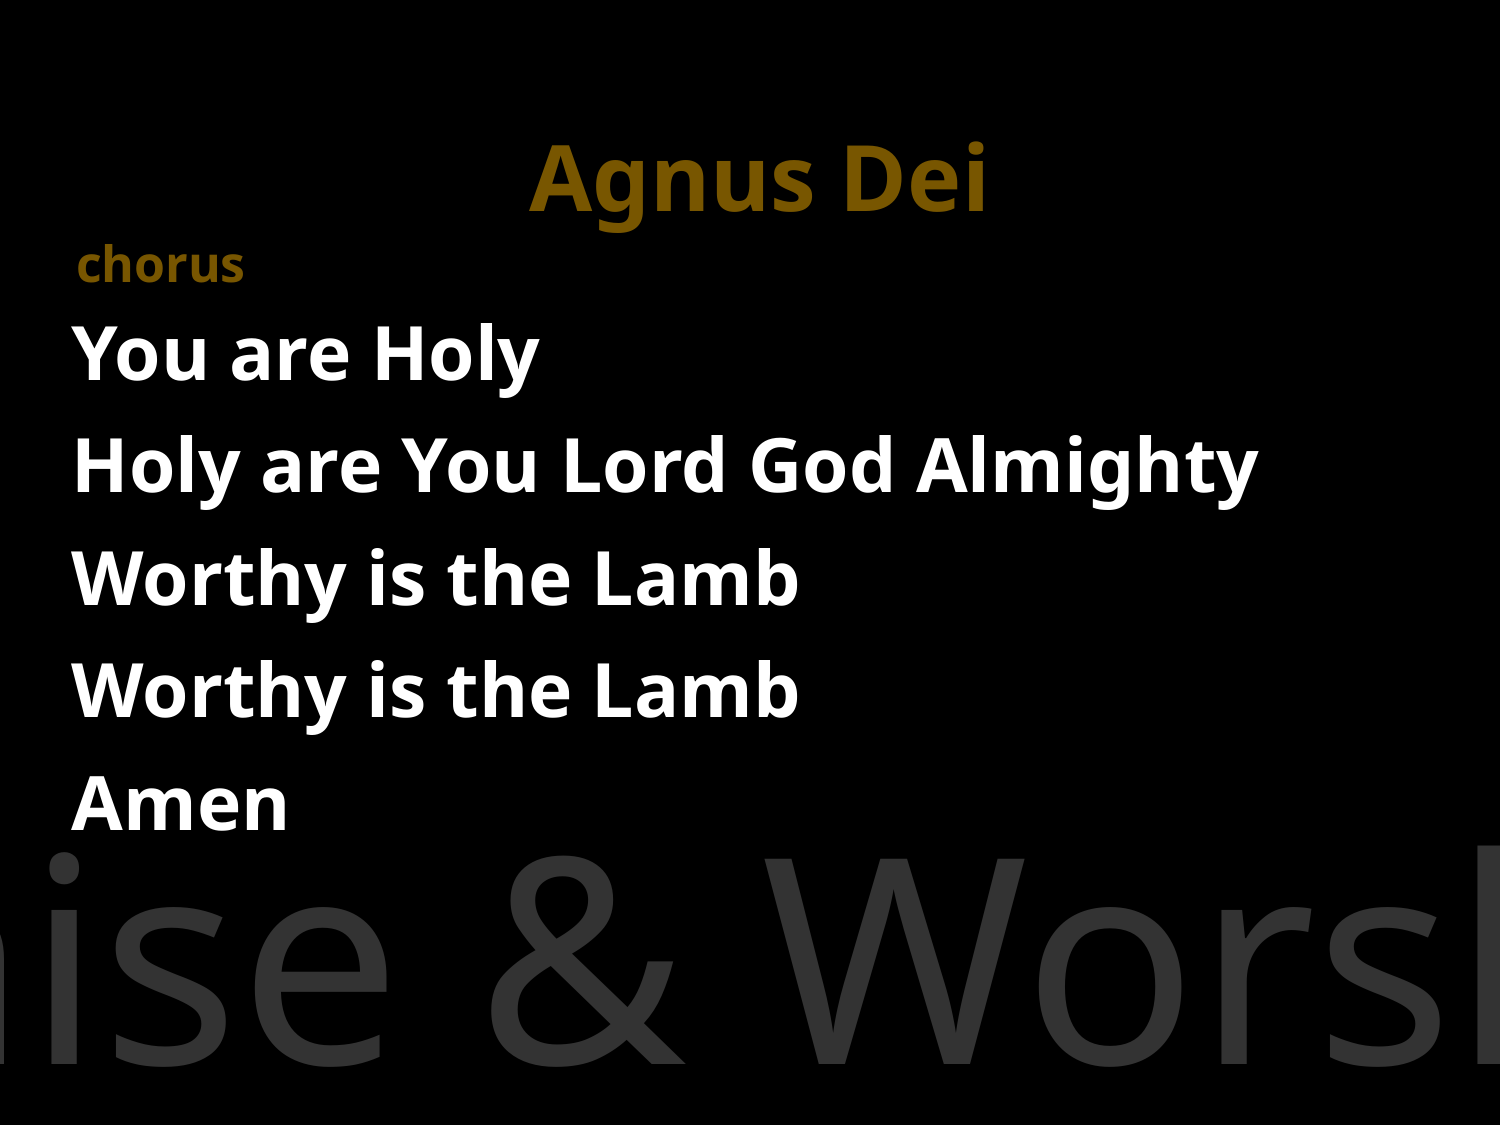

# Agnus Dei
chorus
You are Holy
Holy are You Lord God Almighty
Worthy is the Lamb
Worthy is the Lamb
Amen